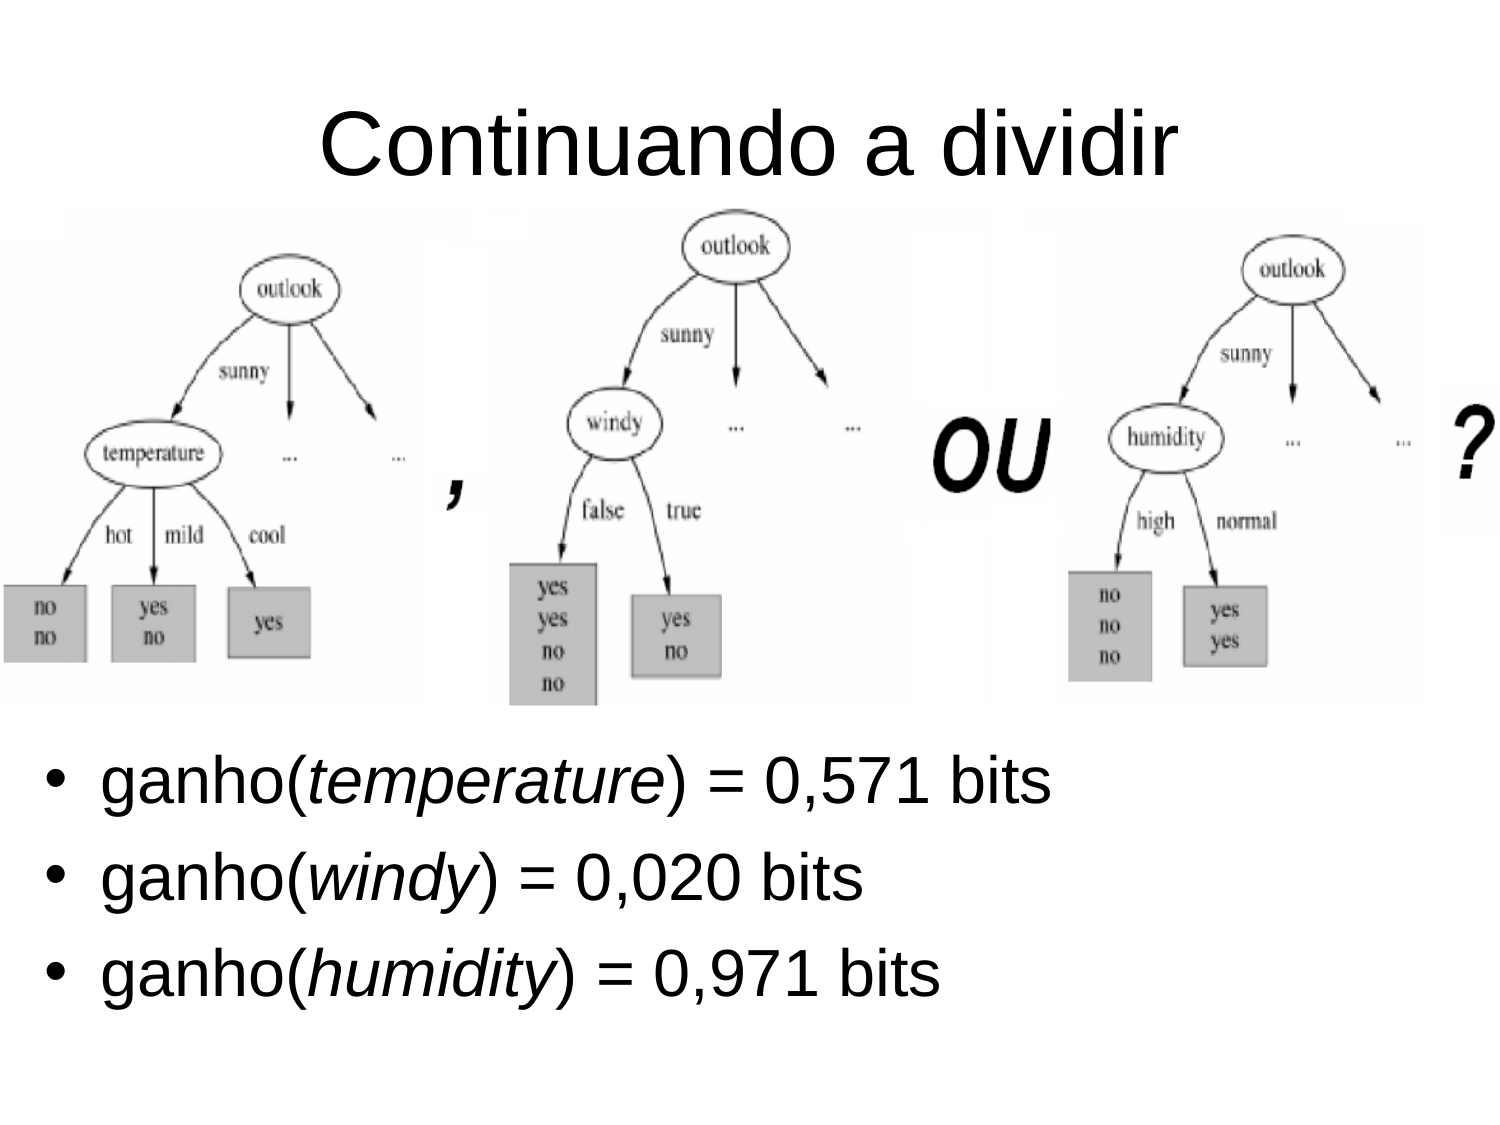

# Continuando a dividir
ganho(temperature) = 0,571 bits
ganho(windy) = 0,020 bits
ganho(humidity) = 0,971 bits